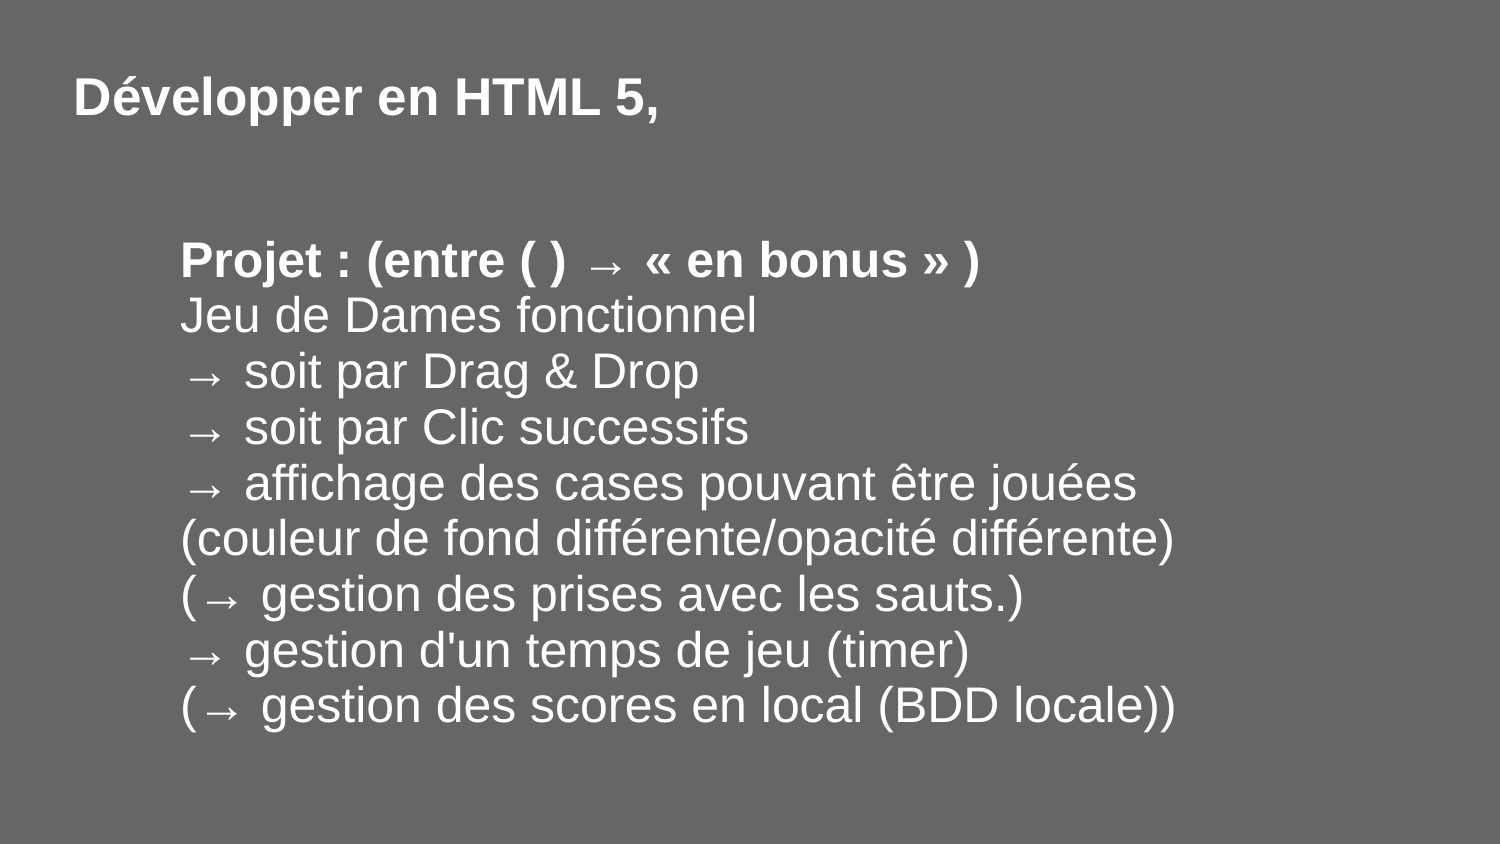

# Développer en HTML 5,
Projet : (entre ( ) → « en bonus » )
Jeu de Dames fonctionnel
→ soit par Drag & Drop
→ soit par Clic successifs
→ affichage des cases pouvant être jouées (couleur de fond différente/opacité différente)
(→ gestion des prises avec les sauts.)
→ gestion d'un temps de jeu (timer)
(→ gestion des scores en local (BDD locale))